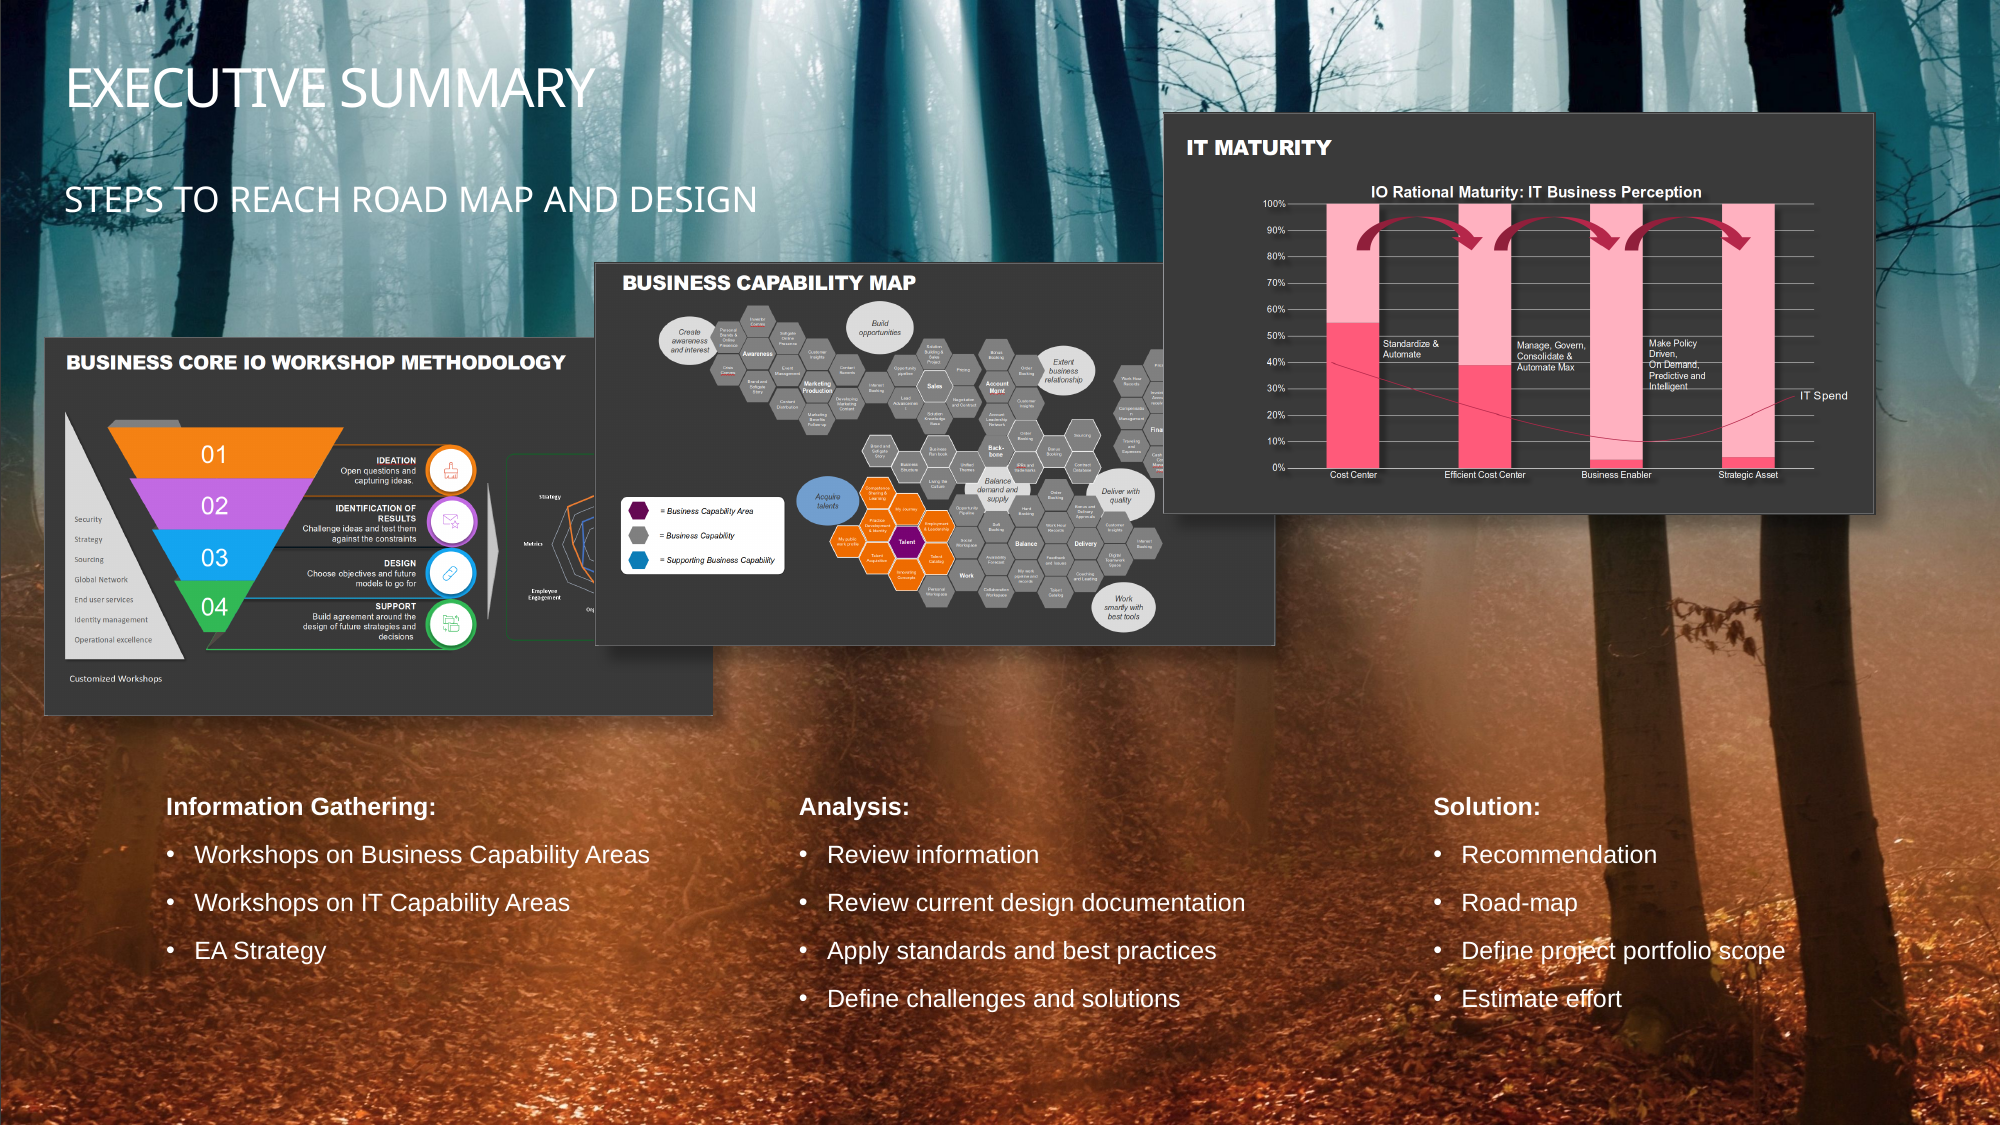

# Executive Summary
Steps to reach road map and design
Information Gathering:
Workshops on Business Capability Areas
Workshops on IT Capability Areas
EA Strategy
Analysis:
Review information
Review current design documentation
Apply standards and best practices
Define challenges and solutions
Solution:
Recommendation
Road-map
Define project portfolio scope
Estimate effort